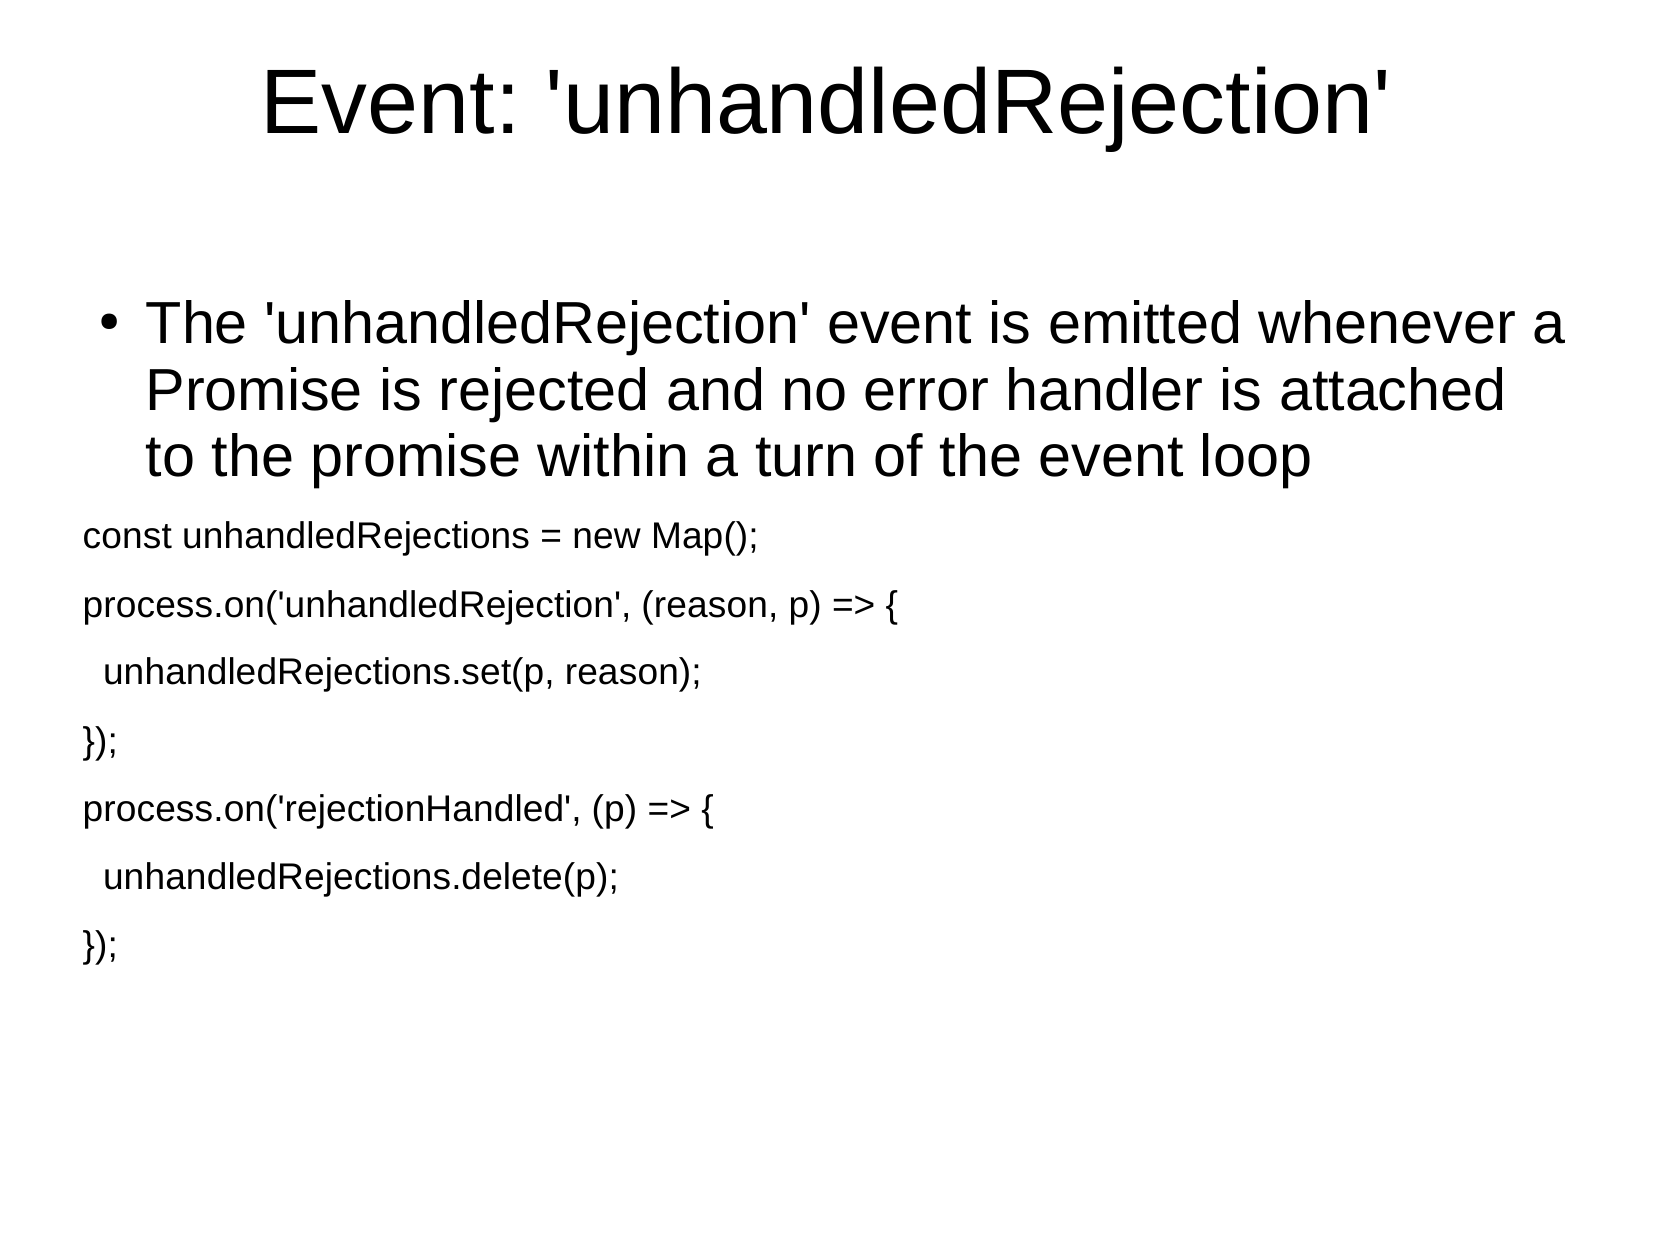

# Event: 'unhandledRejection'
The 'unhandledRejection' event is emitted whenever a Promise is rejected and no error handler is attached to the promise within a turn of the event loop
const unhandledRejections = new Map();
process.on('unhandledRejection', (reason, p) => {
 unhandledRejections.set(p, reason);
});
process.on('rejectionHandled', (p) => {
 unhandledRejections.delete(p);
});